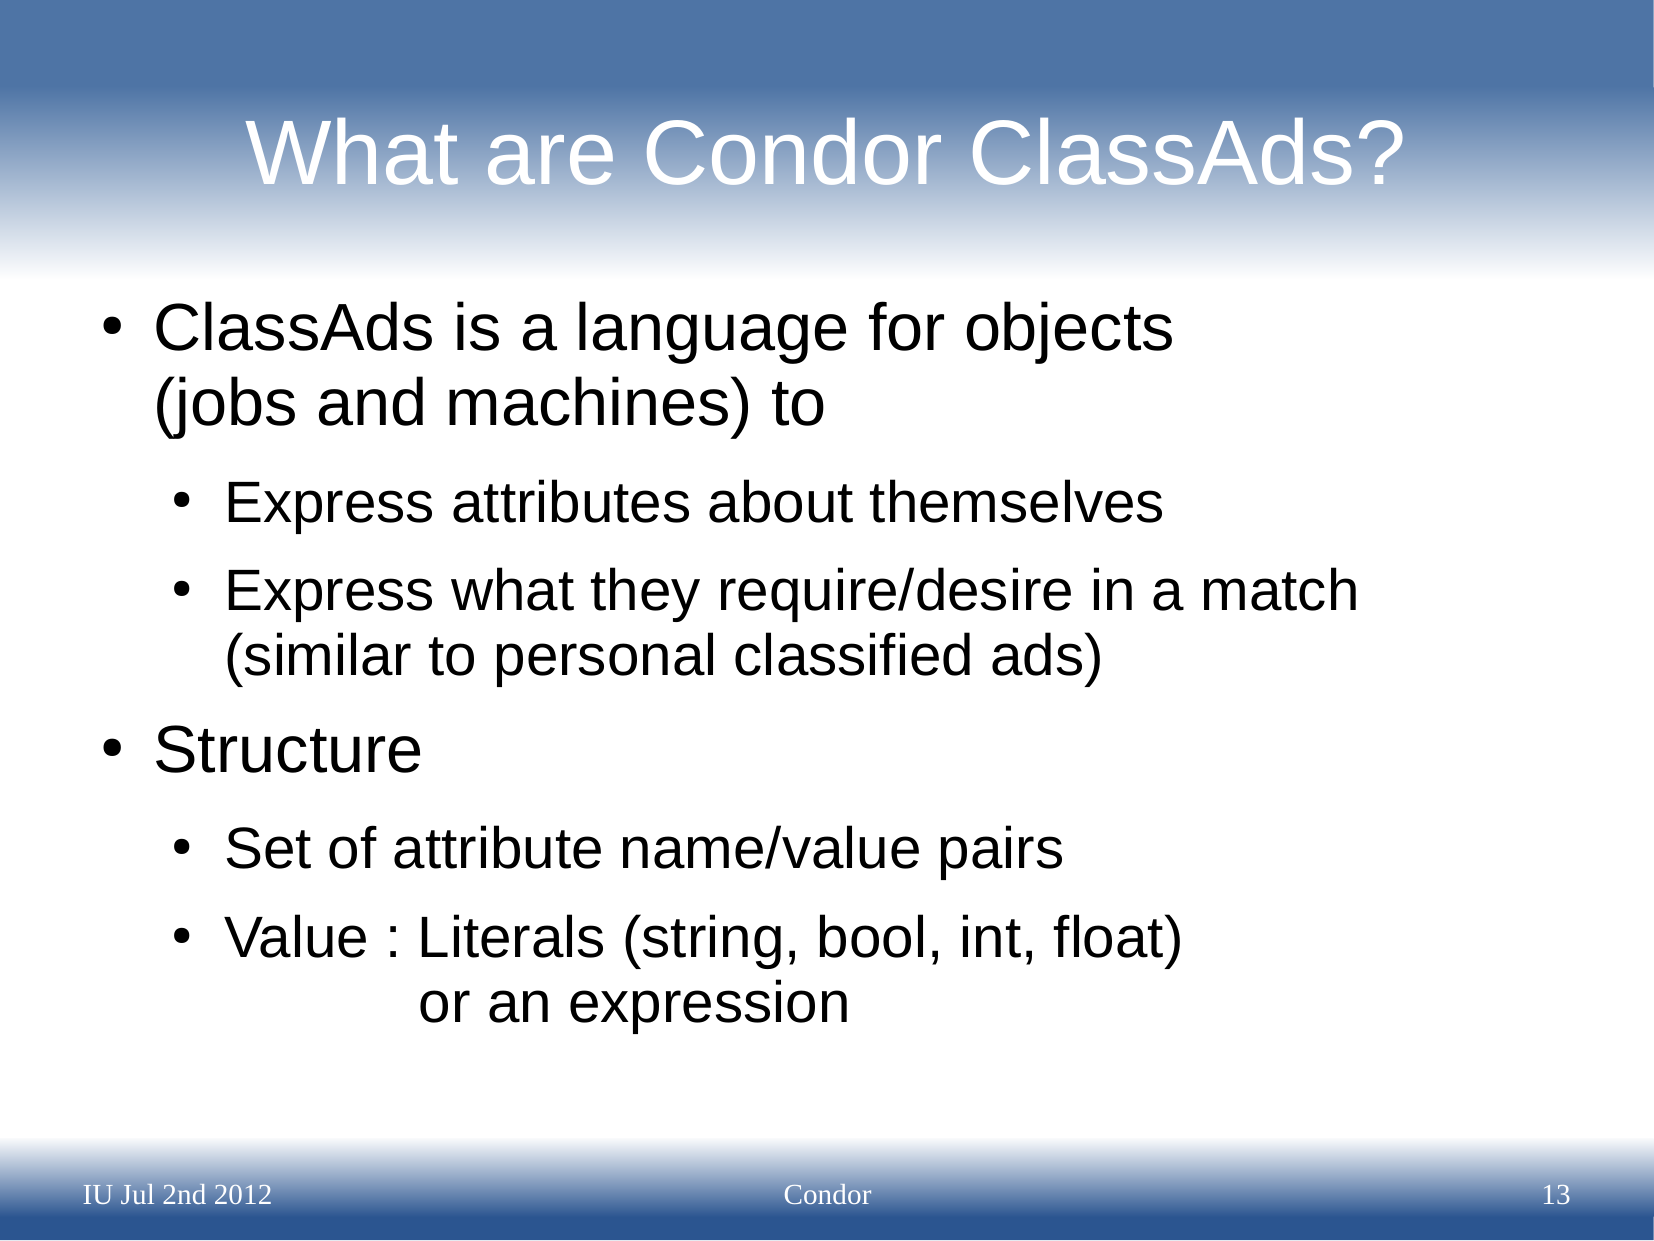

# What are Condor ClassAds?
ClassAds is a language for objects (jobs and machines) to
Express attributes about themselves
Express what they require/desire in a match (similar to personal classified ads)
Structure
Set of attribute name/value pairs
Value : Literals (string, bool, int, float)
 or an expression
IU Jul 2nd 2012
Condor
13